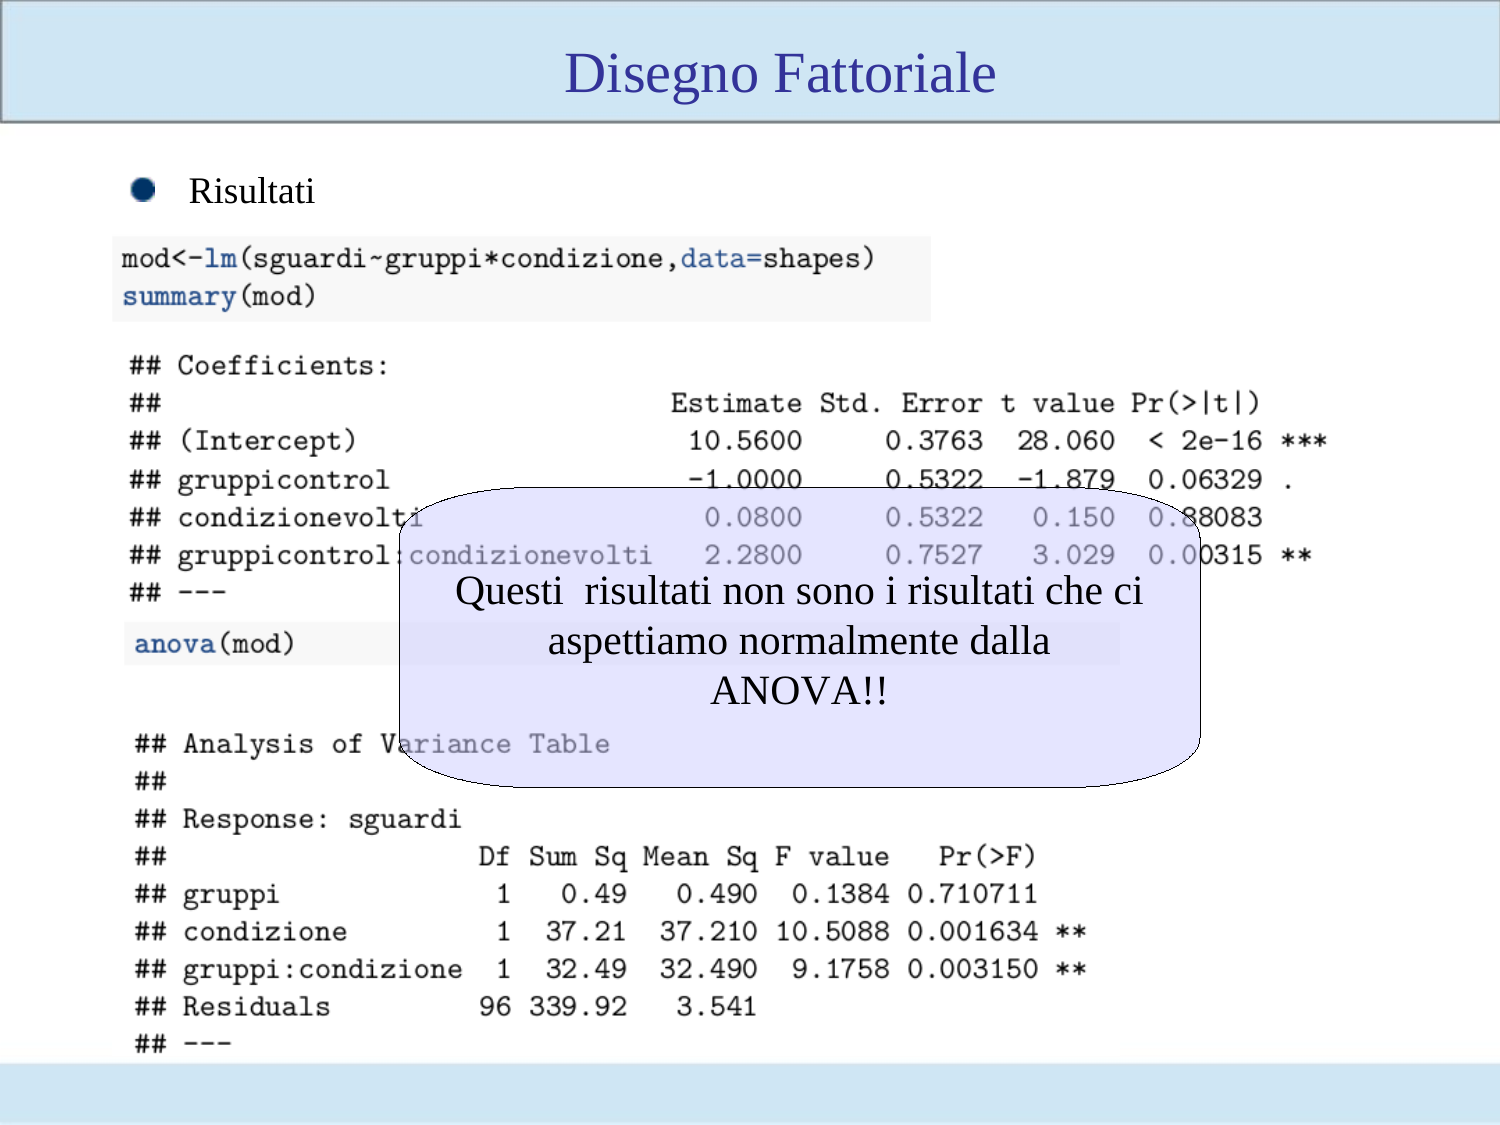

# Disegno Fattoriale
Risultati
Questi risultati non sono i risultati che ci aspettiamo normalmente dalla
ANOVA!!